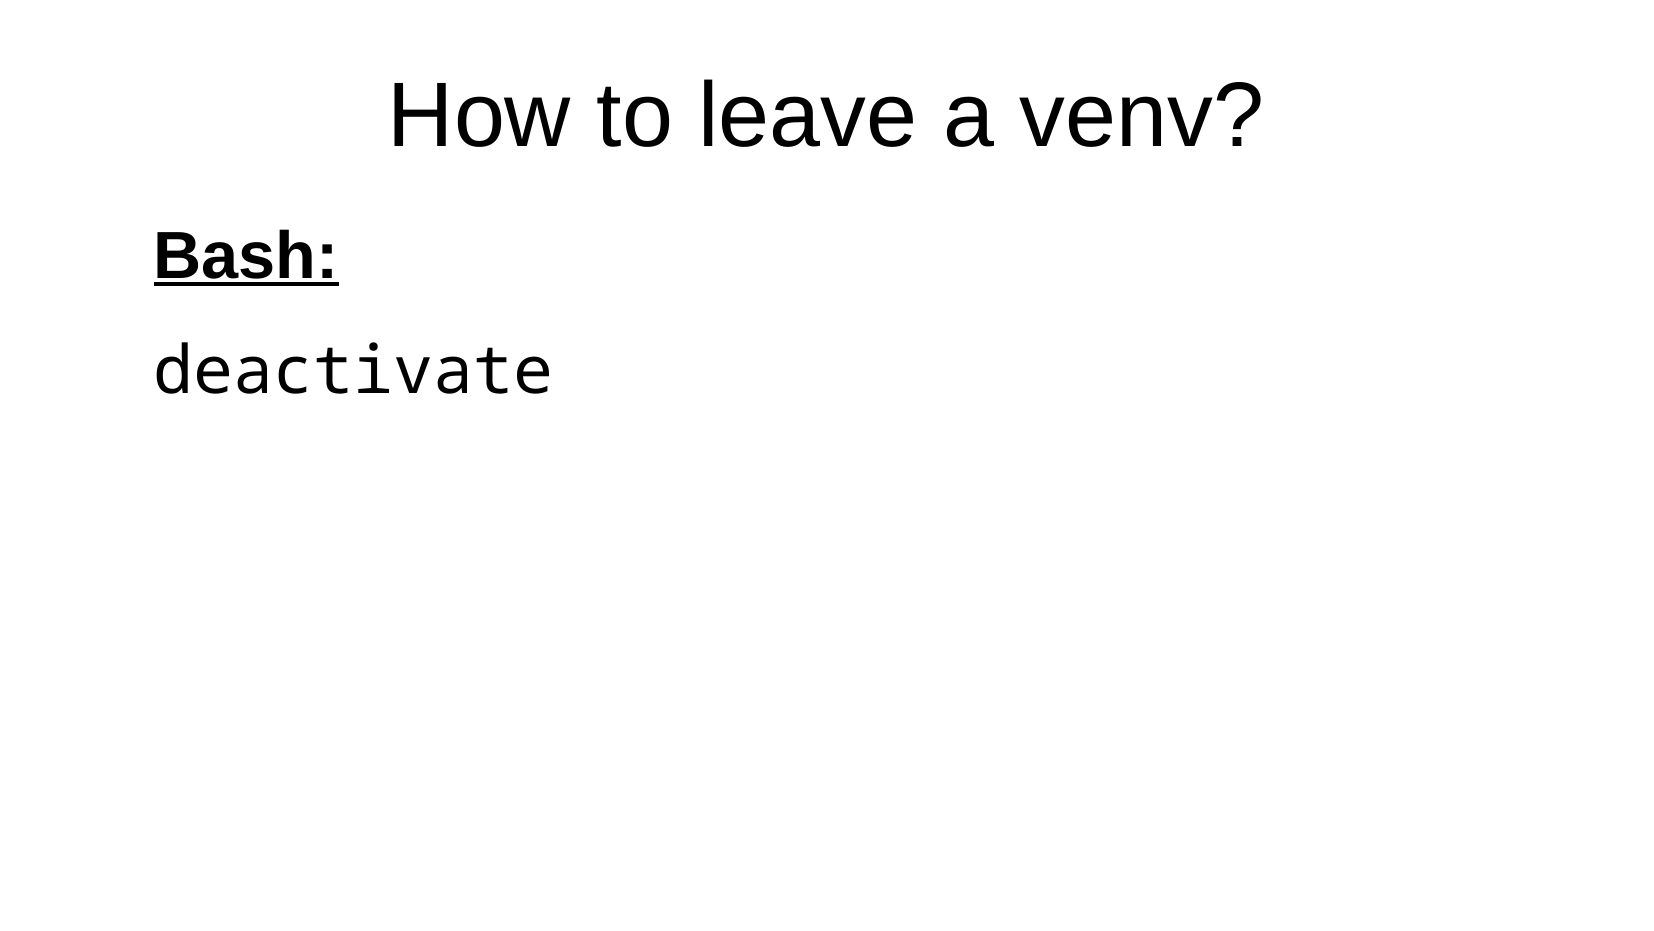

# How to leave a venv?
Bash:
deactivate